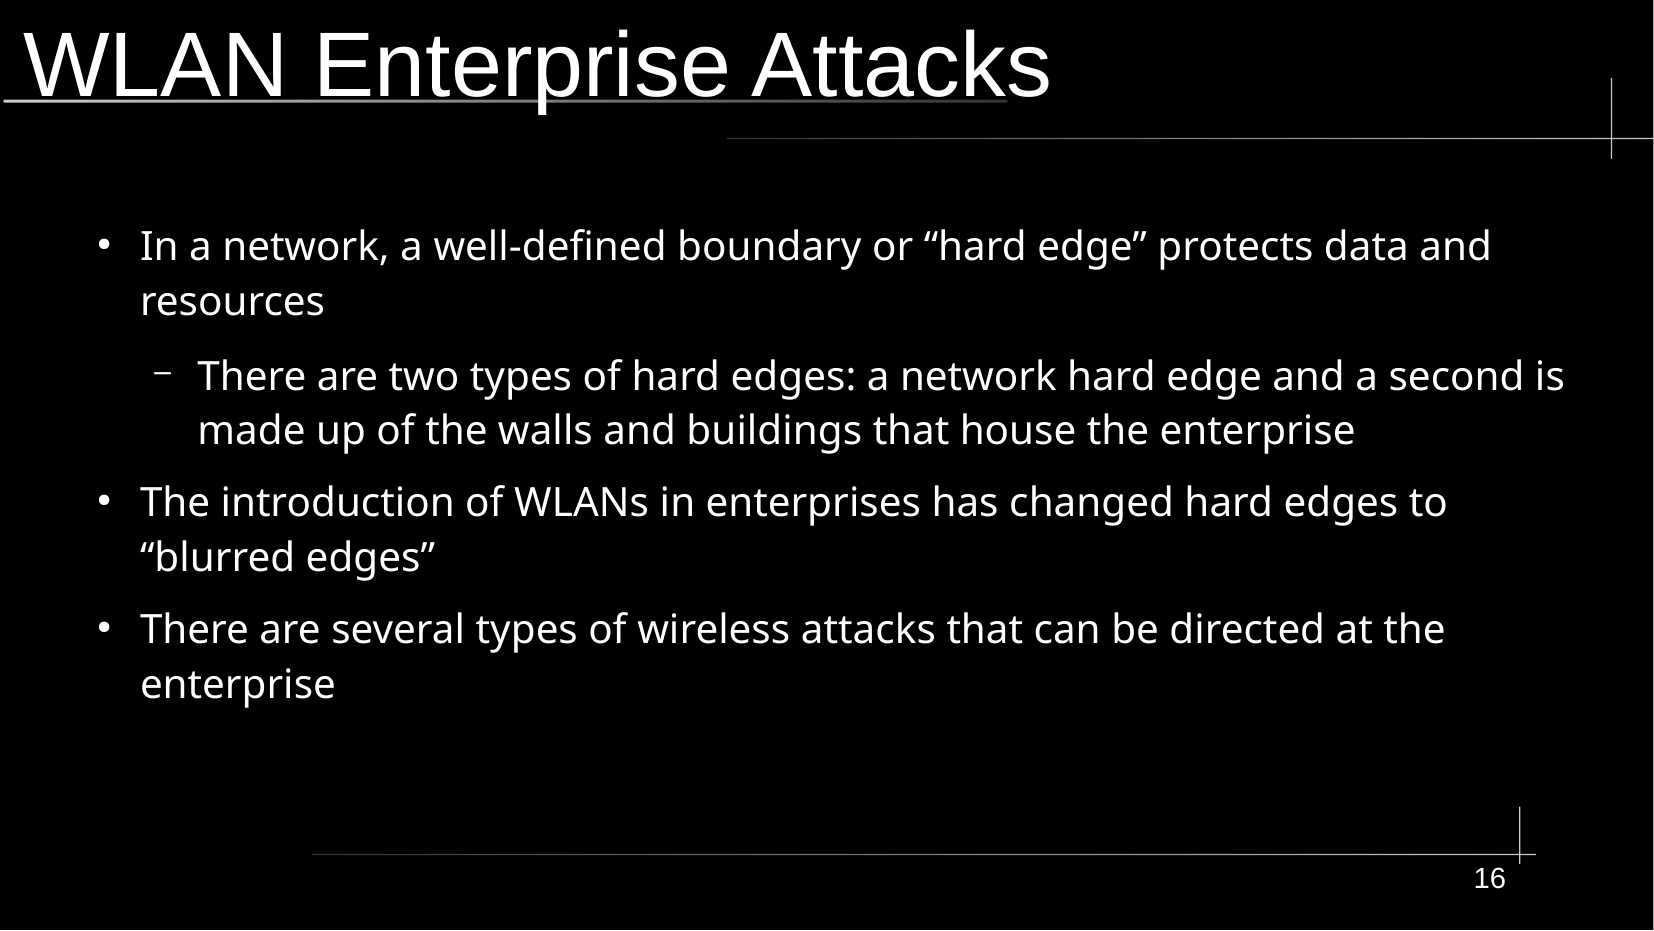

# WLAN Enterprise Attacks
In a network, a well-defined boundary or “hard edge” protects data and resources
There are two types of hard edges: a network hard edge and a second is made up of the walls and buildings that house the enterprise
The introduction of WLANs in enterprises has changed hard edges to “blurred edges”
There are several types of wireless attacks that can be directed at the enterprise
16